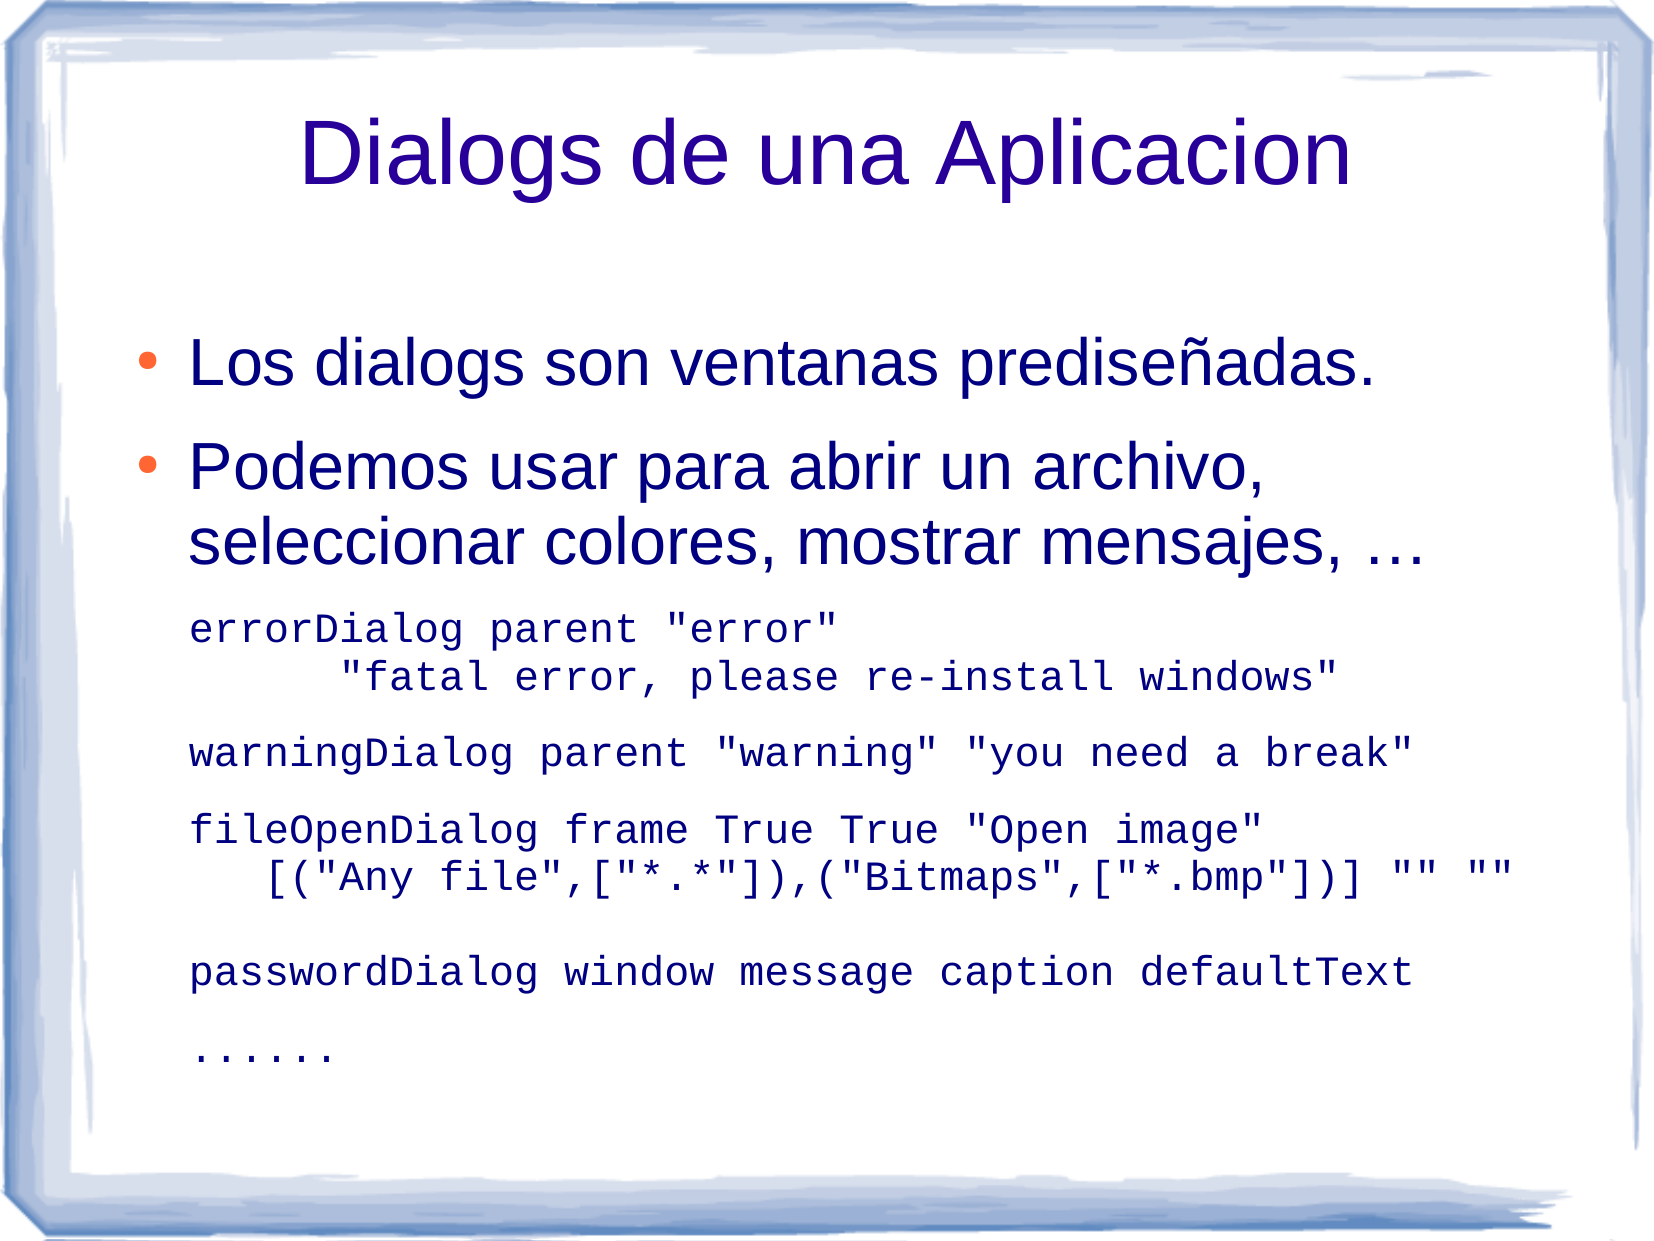

# Dialogs de una Aplicacion
Los dialogs son ventanas prediseñadas.
Podemos usar para abrir un archivo, seleccionar colores, mostrar mensajes, …
errorDialog parent "error"
		"fatal error, please re-install windows"
warningDialog parent "warning" "you need a break"
fileOpenDialog frame True True "Open image"
	[("Any file",["*.*"]),("Bitmaps",["*.bmp"])] "" ""
passwordDialog window message caption defaultText
......